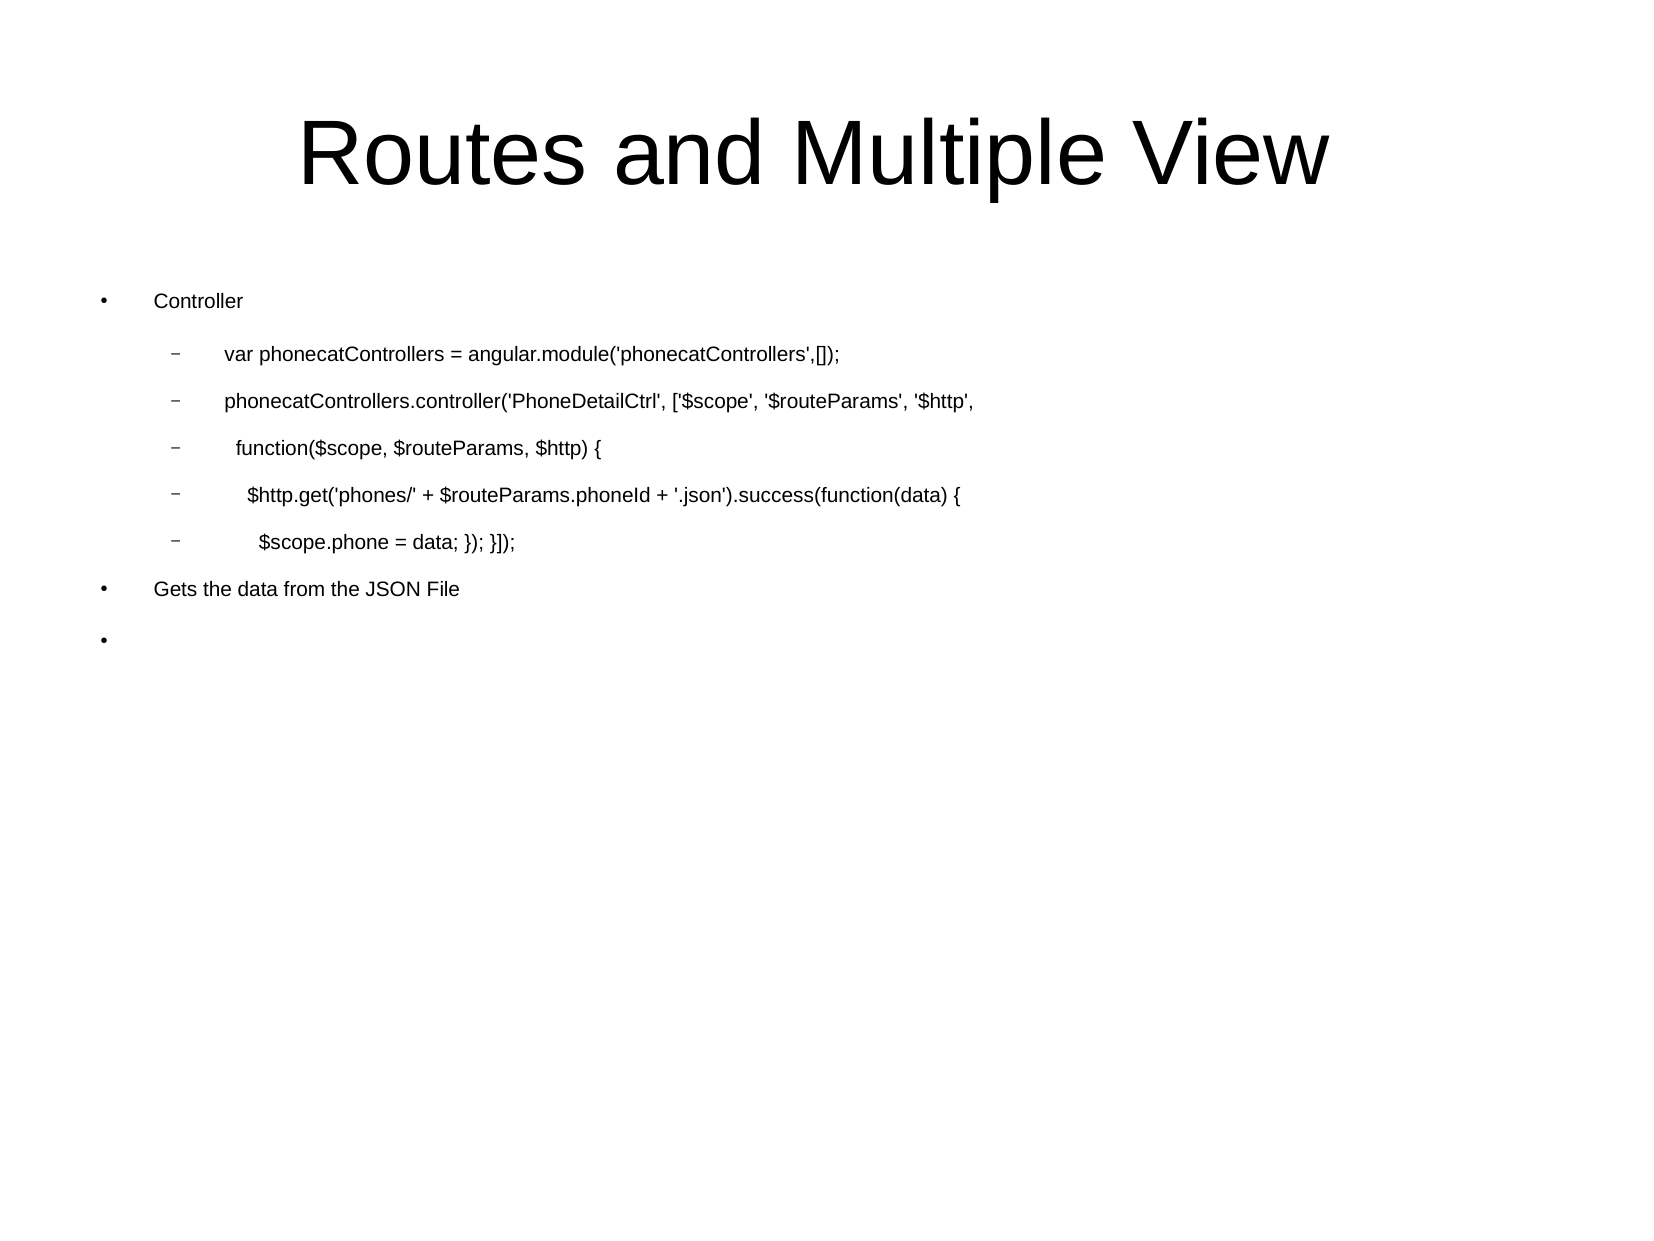

# Routes and Multiple View
Controller
var phonecatControllers = angular.module('phonecatControllers',[]);
phonecatControllers.controller('PhoneDetailCtrl', ['$scope', '$routeParams', '$http',
 function($scope, $routeParams, $http) {
 $http.get('phones/' + $routeParams.phoneId + '.json').success(function(data) {
 $scope.phone = data; }); }]);
Gets the data from the JSON File